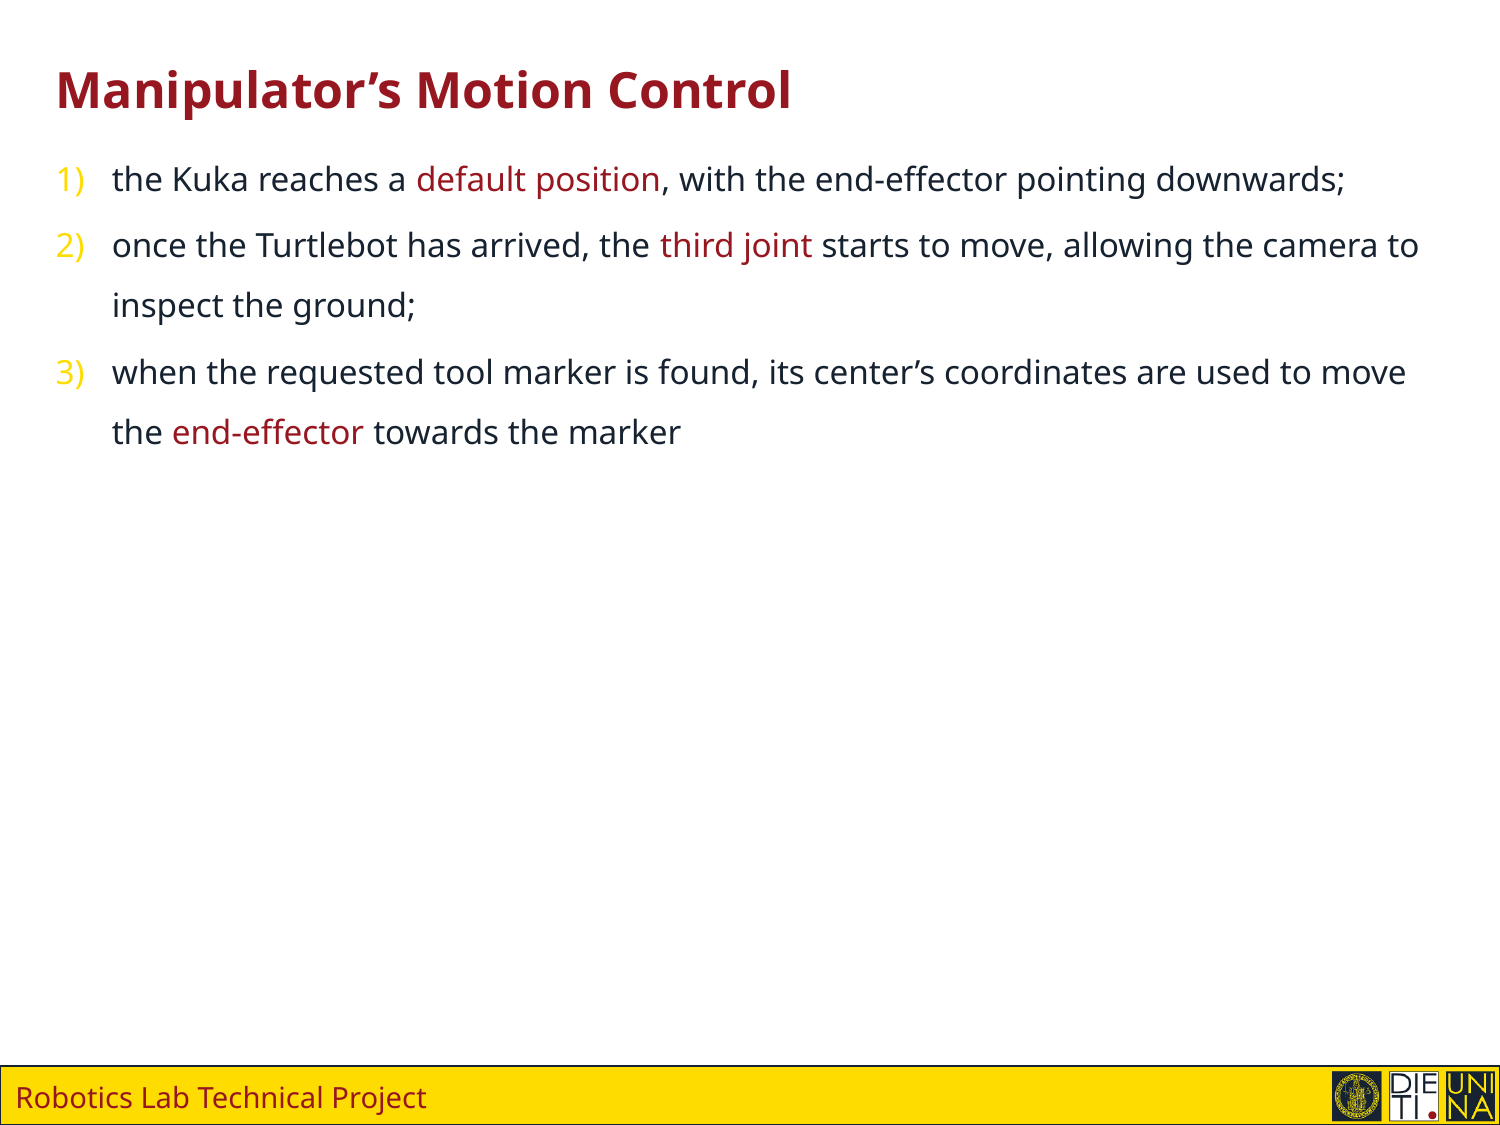

Manipulator’s Motion Control
the Kuka reaches a default position, with the end-effector pointing downwards;
once the Turtlebot has arrived, the third joint starts to move, allowing the camera to inspect the ground;
when the requested tool marker is found, its center’s coordinates are used to move the end-effector towards the marker
Robotics Lab Technical Project